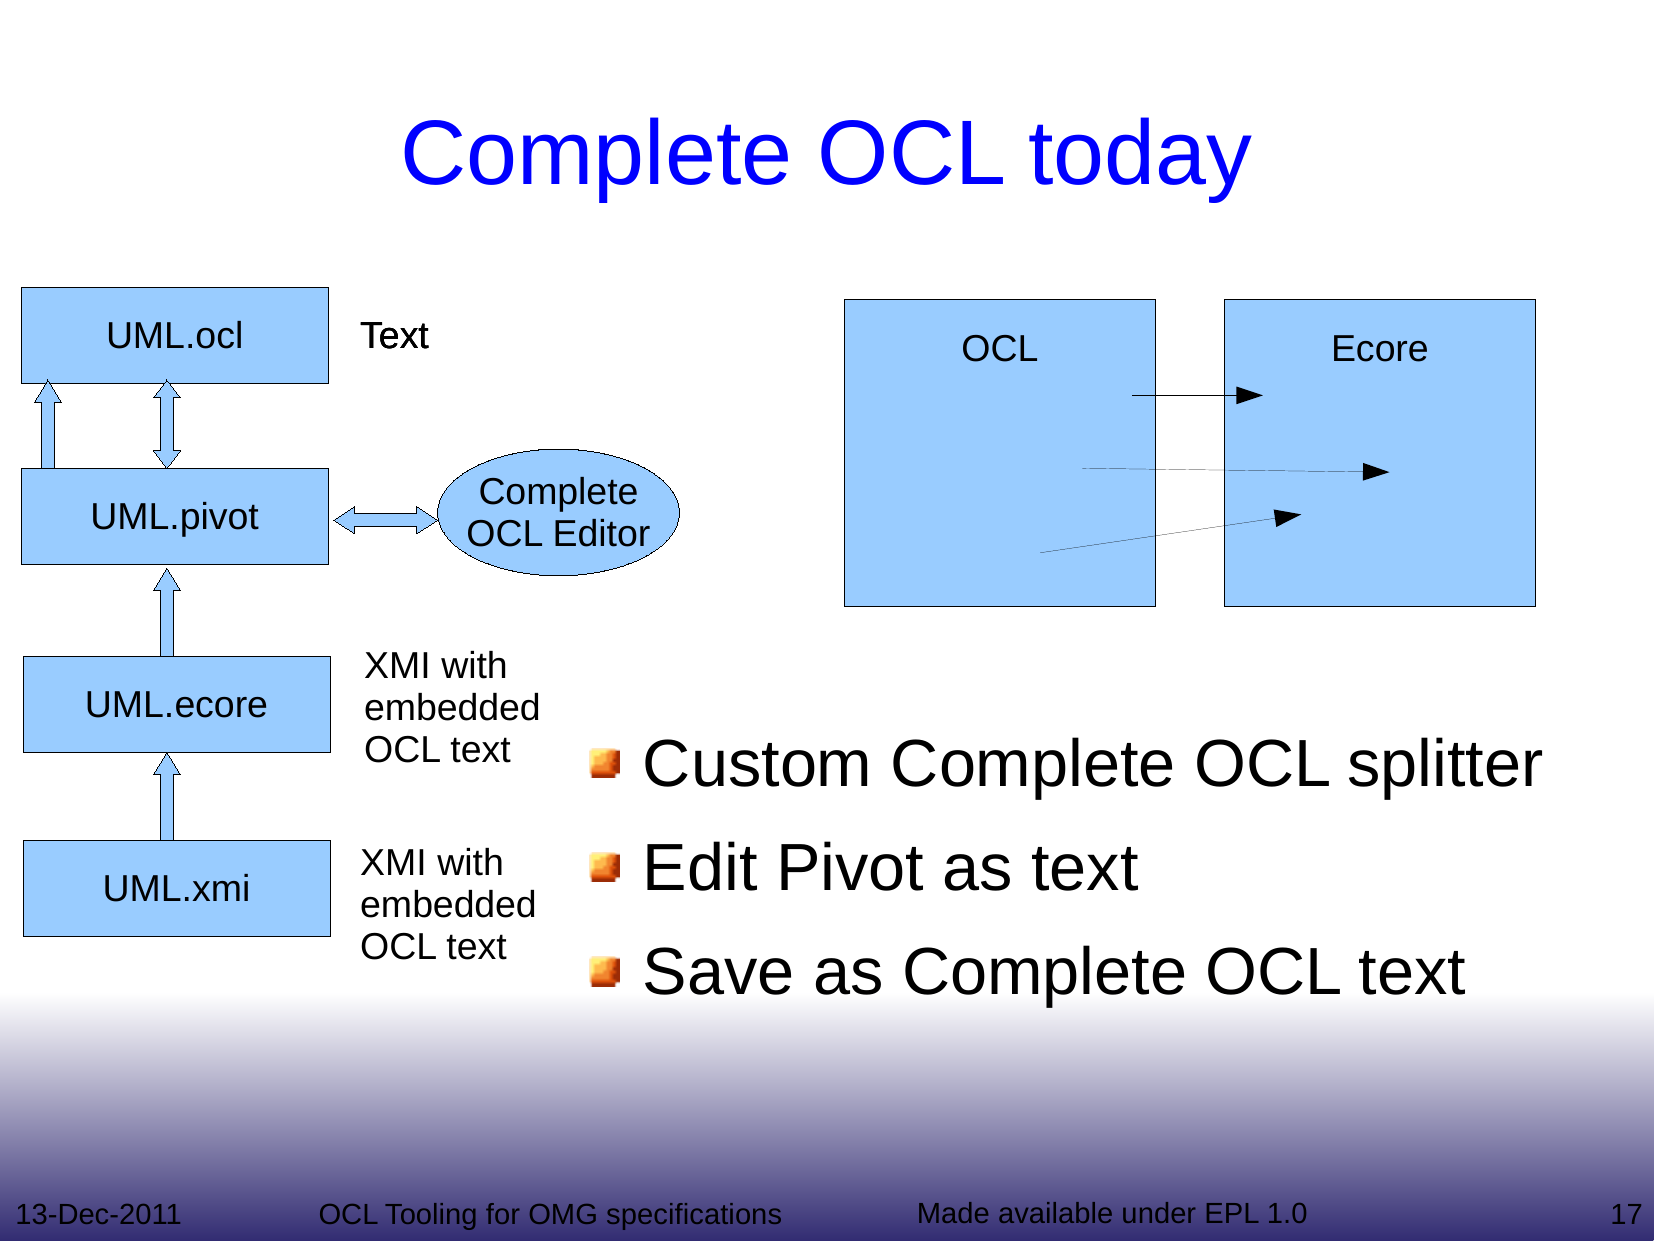

# Complete OCL today
UML.ocl
OCL
Ecore
Text
Text
Text
Complete
OCL Editor
UML.pivot
XMI with embedded OCL text
UML.ecore
Custom Complete OCL splitter
Edit Pivot as text
Save as Complete OCL text
XMI with embedded OCL text
UML.xmi
13-Dec-2011
OCL Tooling for OMG specifications
17